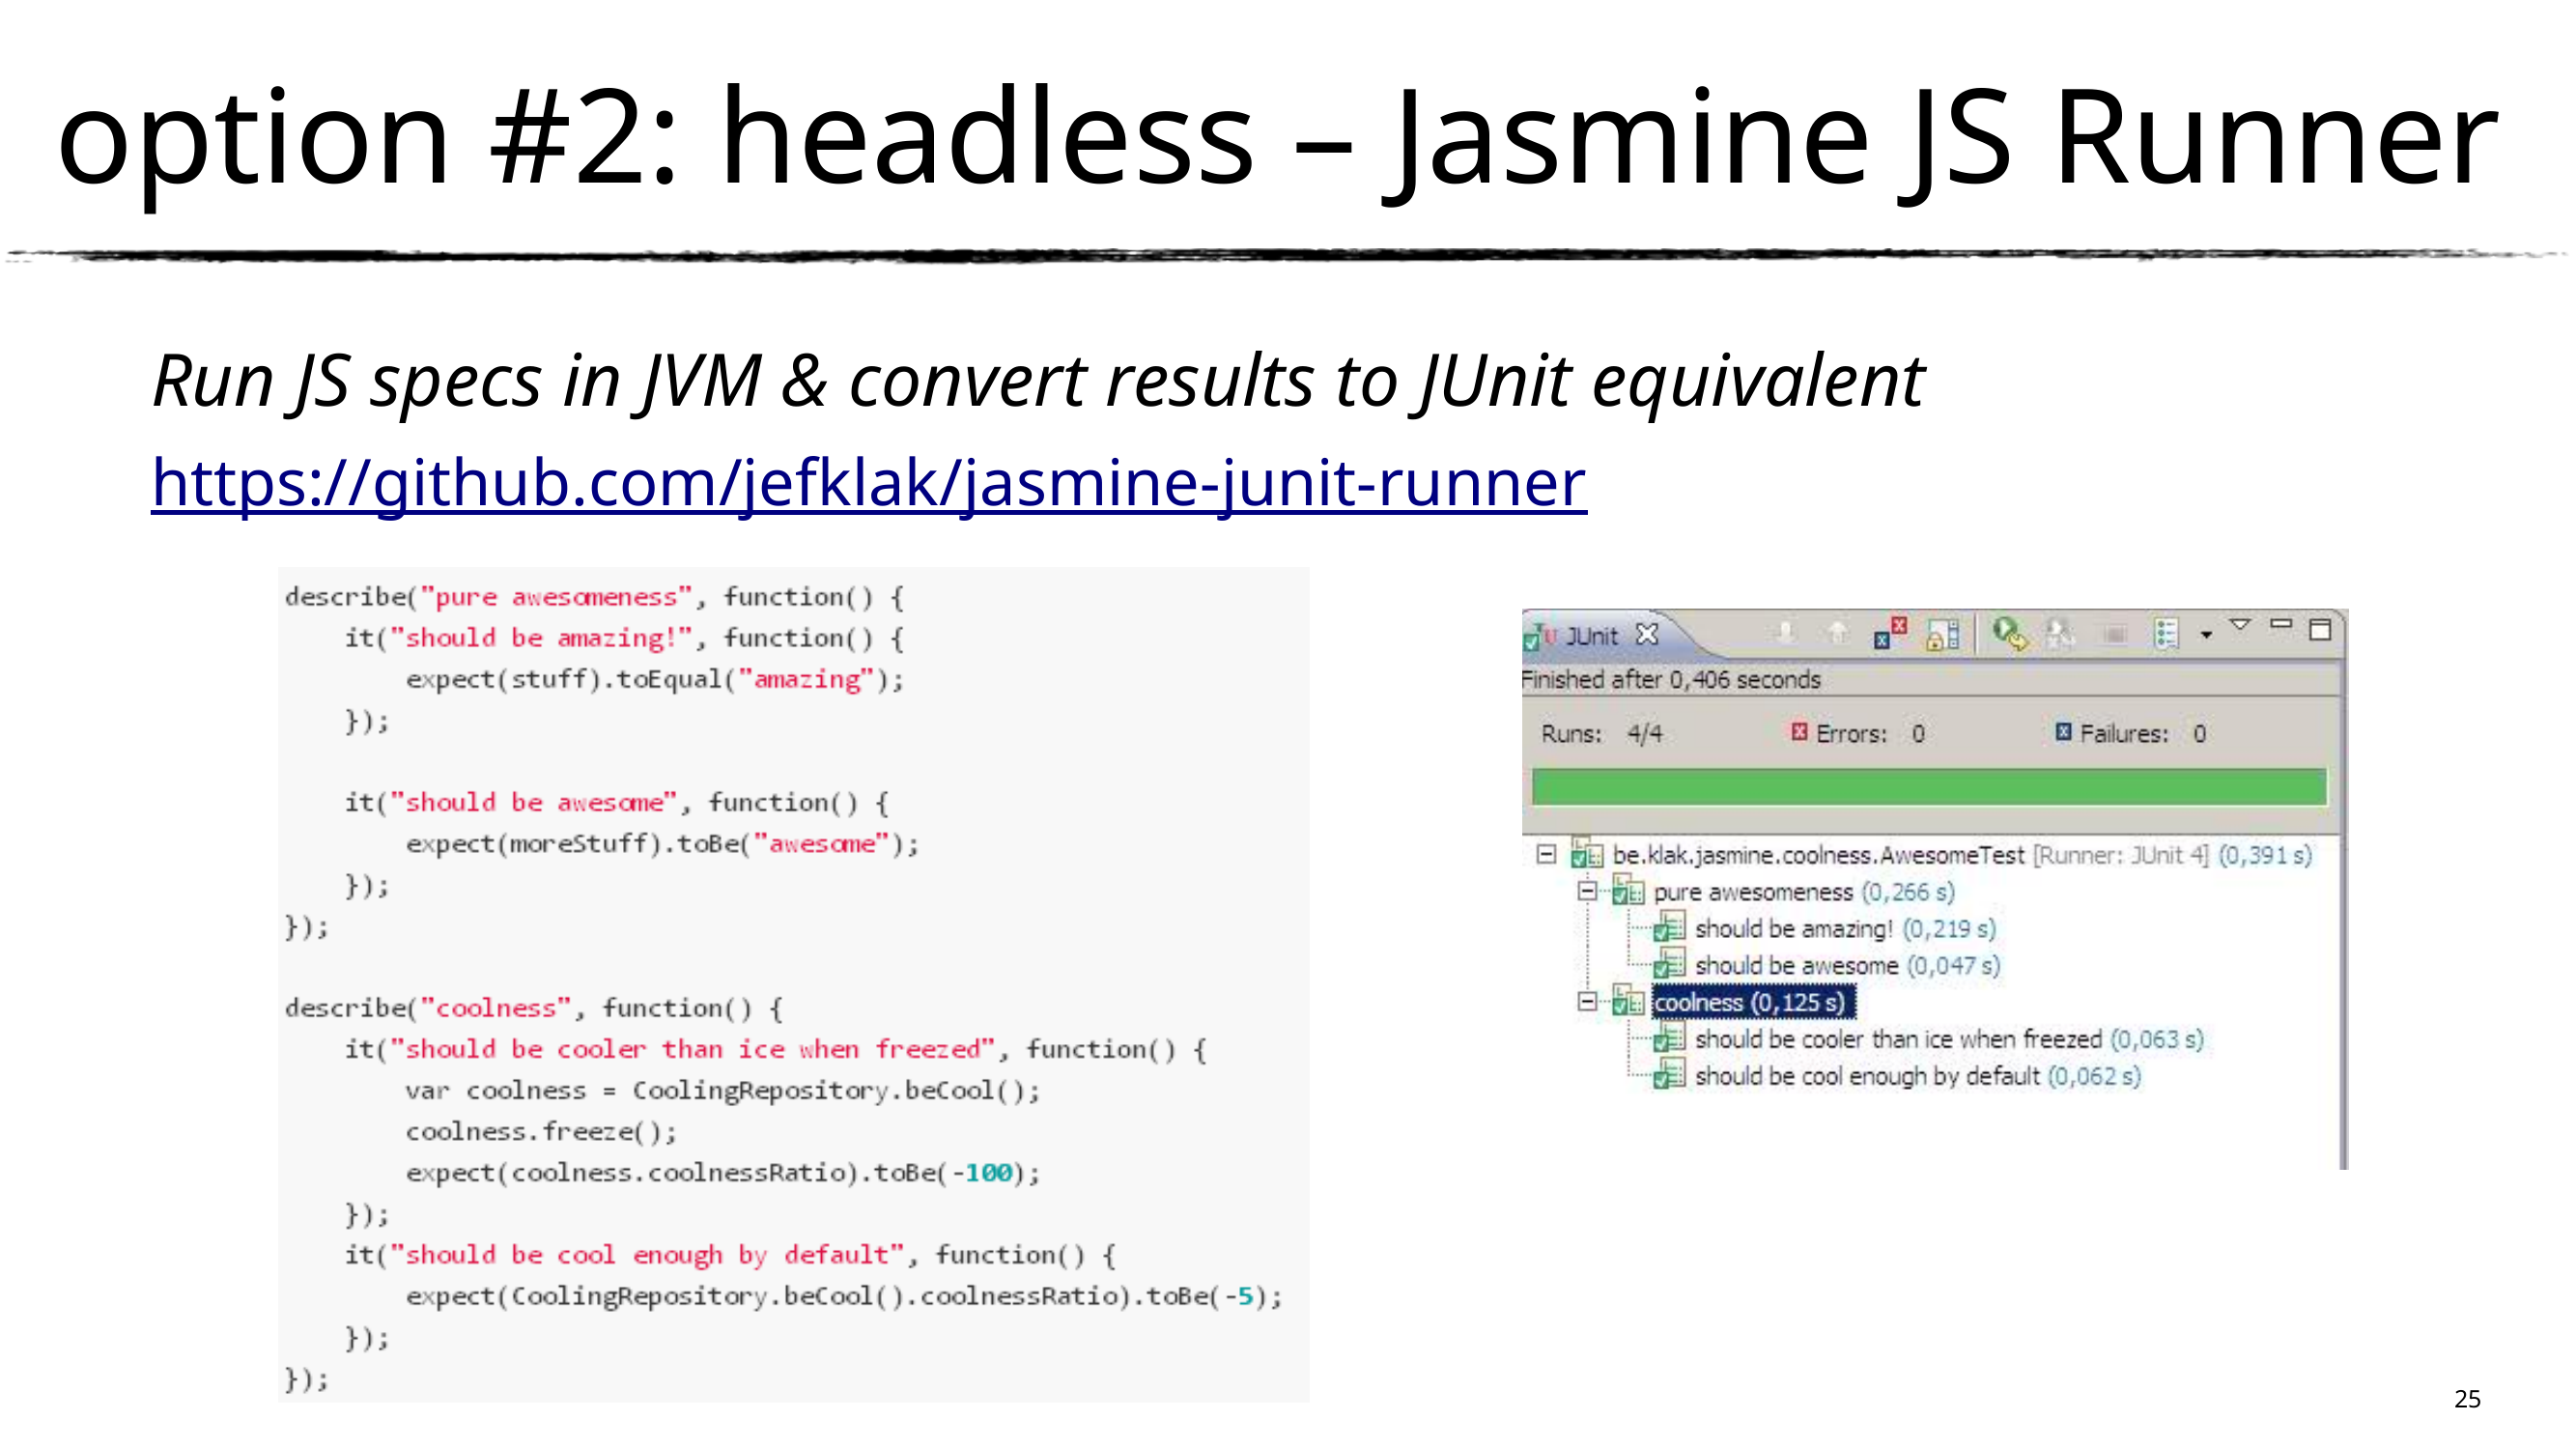

option #2: headless – Jasmine JS Runner
Run JS specs in JVM & convert results to JUnit equivalent
https://github.com/jefklak/jasmine-junit-runner